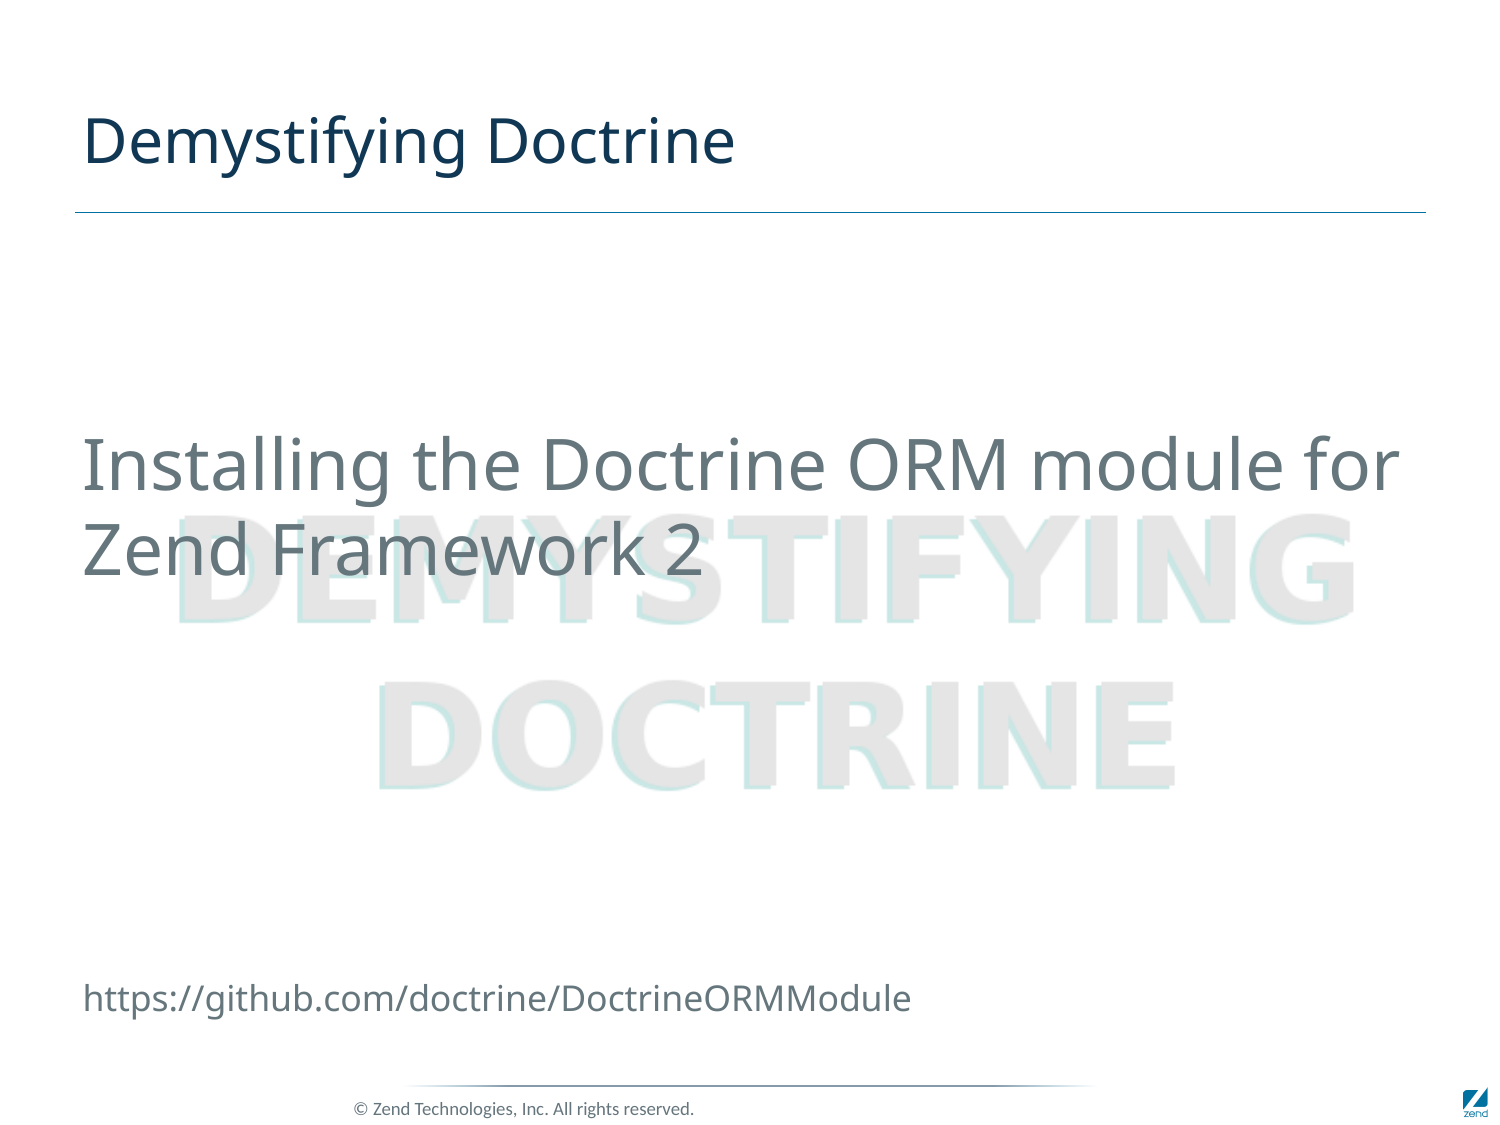

# Demystifying Doctrine
Installing the Doctrine ORM module for Zend Framework 2
https://github.com/doctrine/DoctrineORMModule